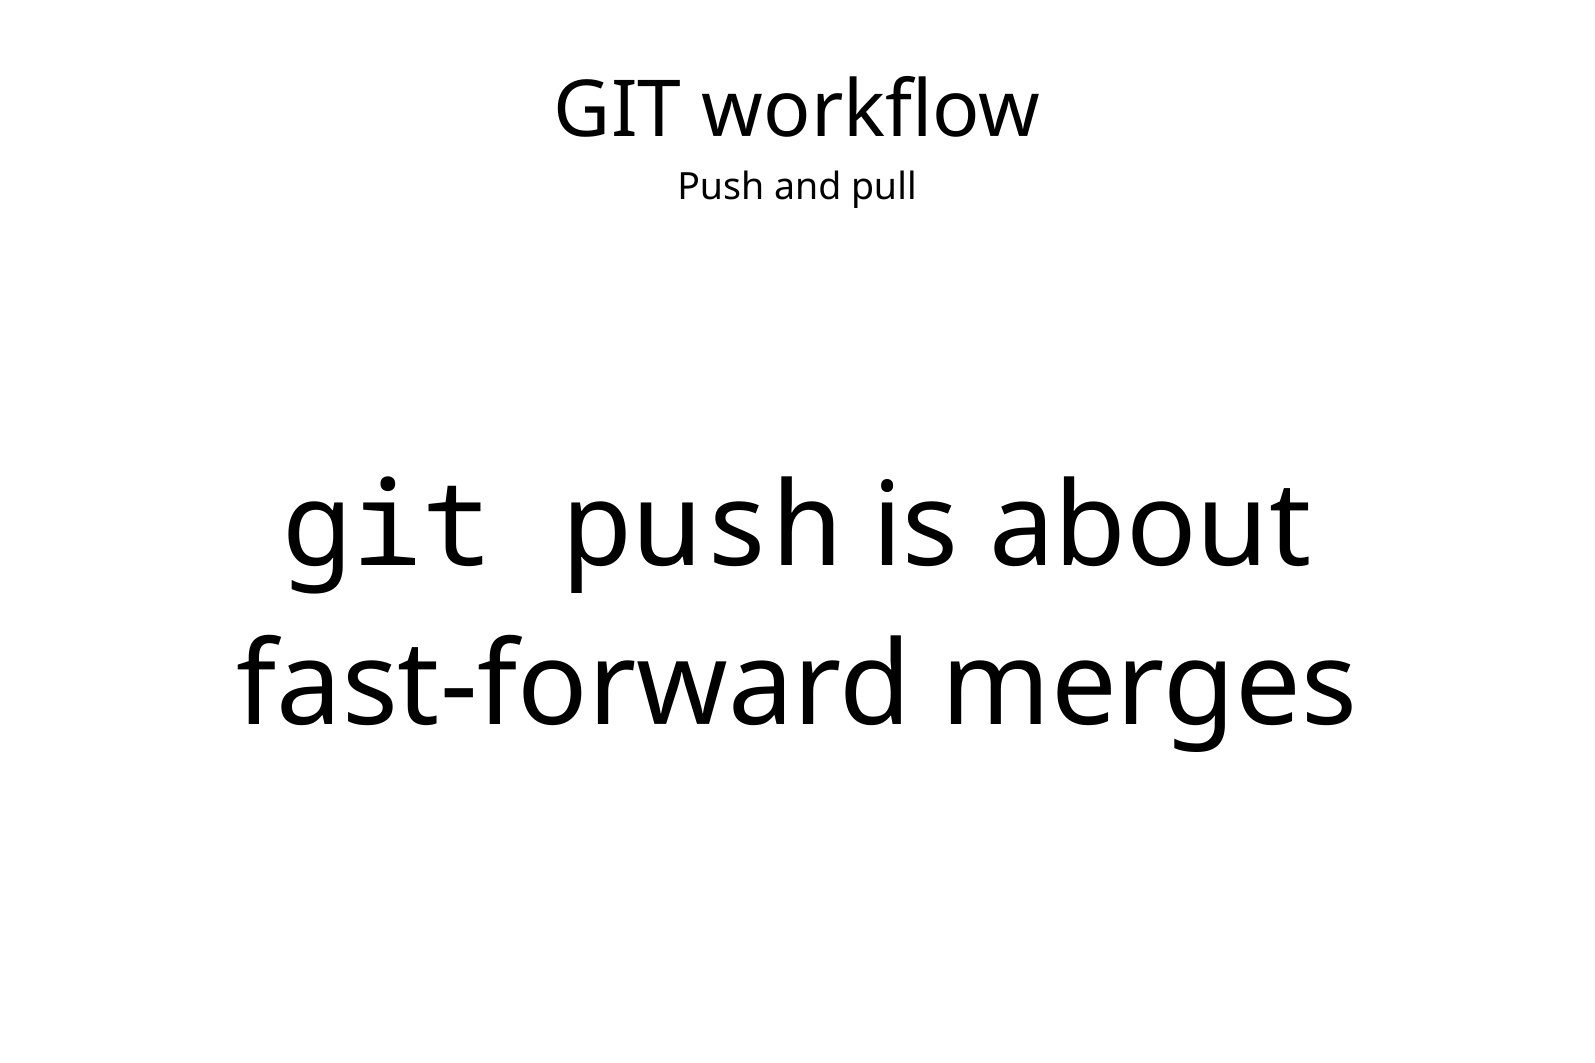

# GIT workflow Push and pull
git push is about
fast-forward merges